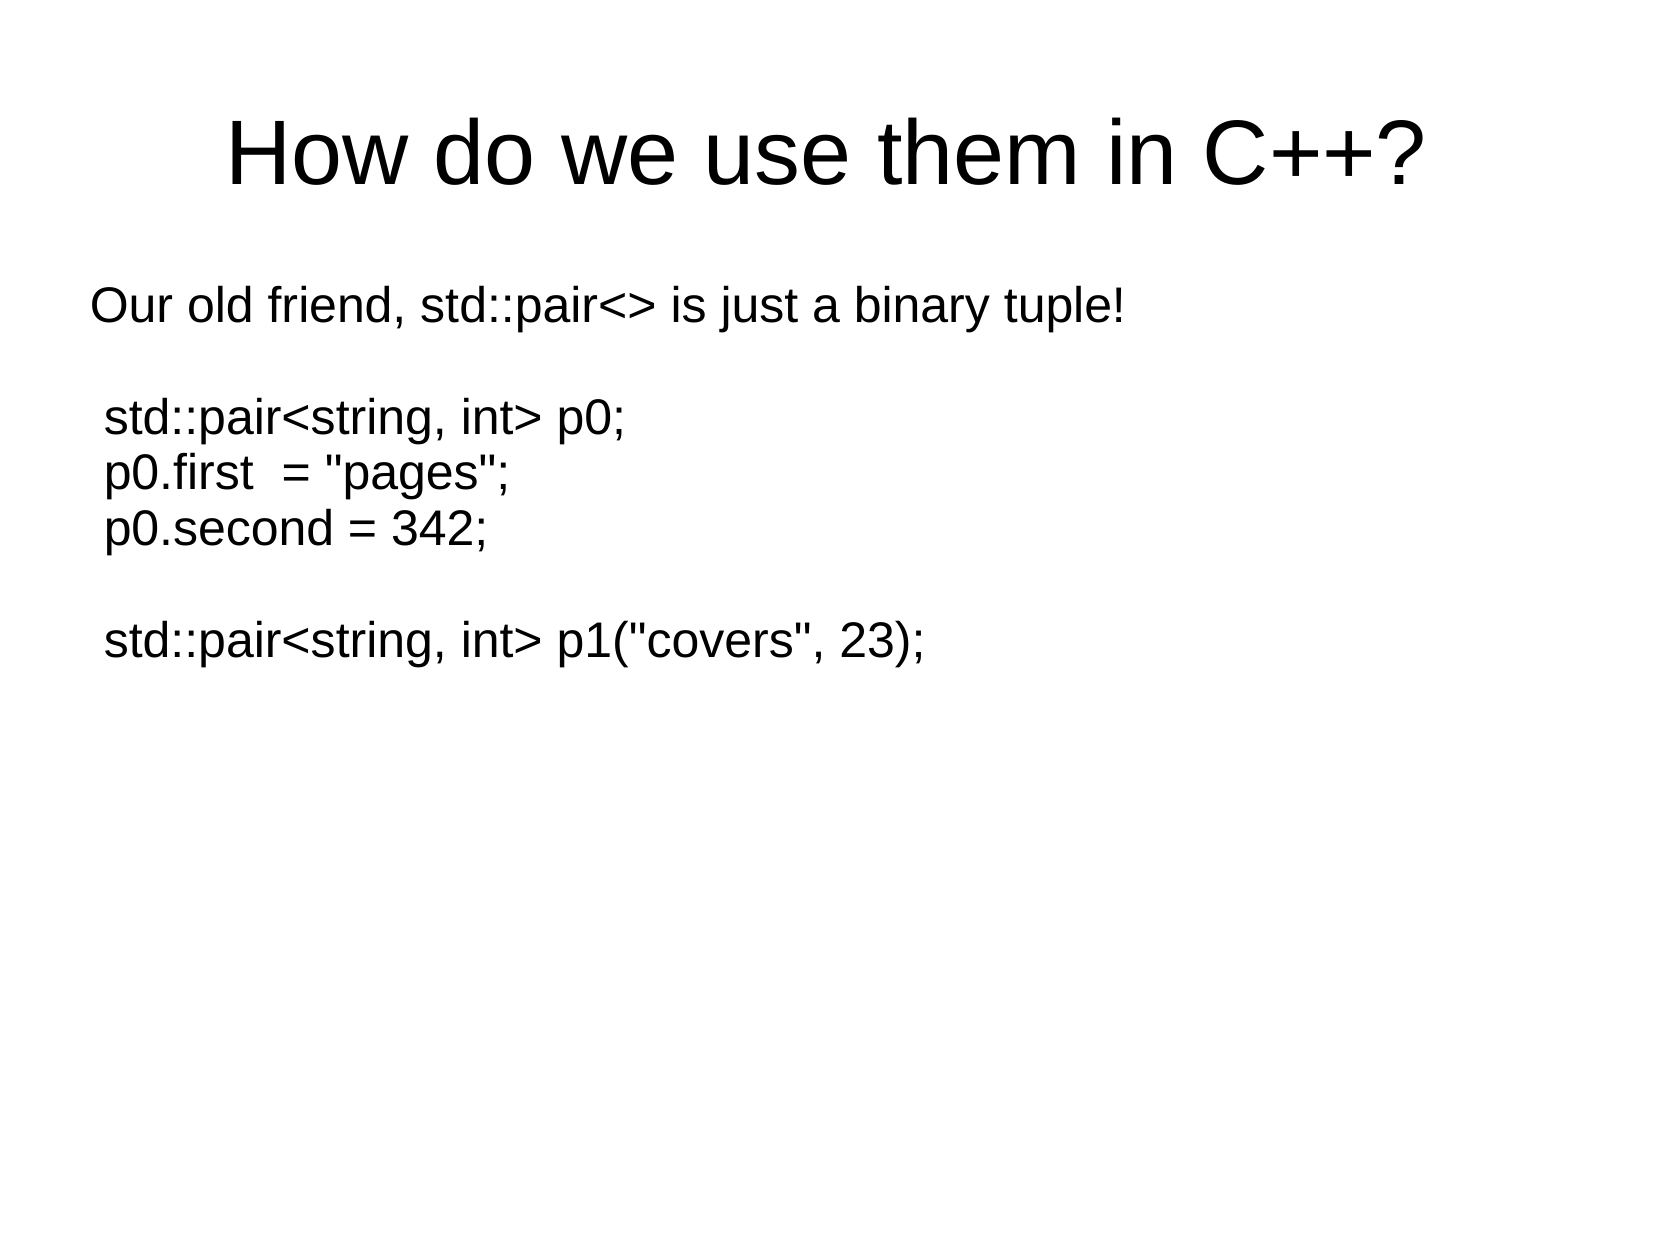

# How do we use them in C++?
Our old friend, std::pair<> is just a binary tuple!
 std::pair<string, int> p0;
 p0.first = "pages";
 p0.second = 342;
 std::pair<string, int> p1("covers", 23);